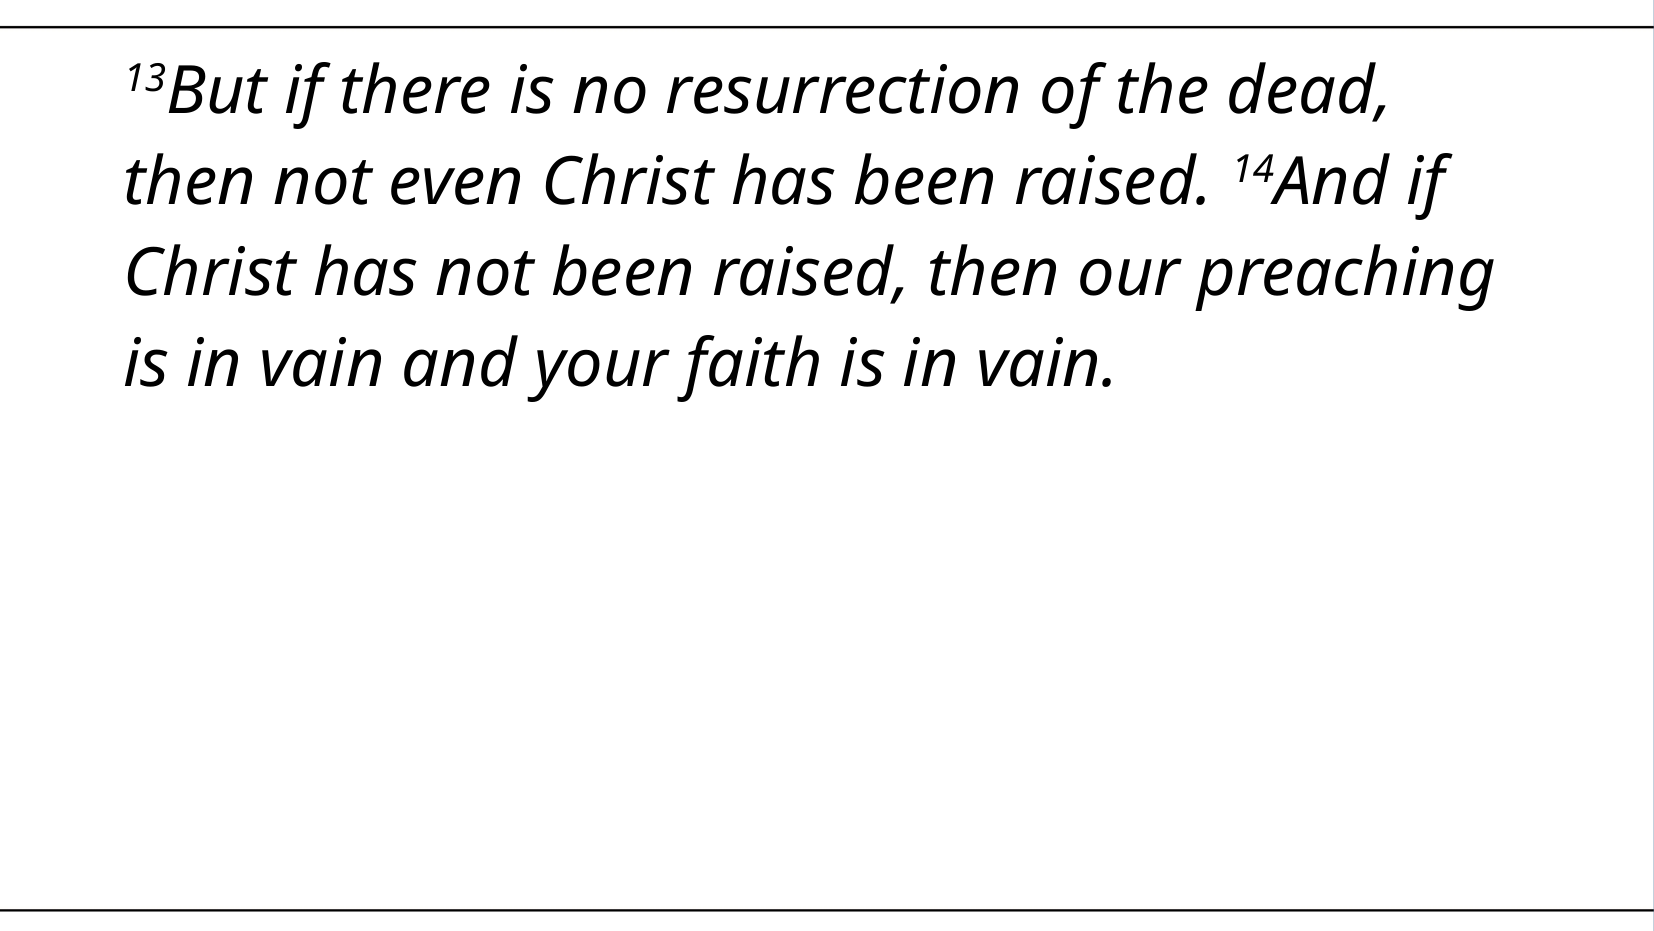

13But if there is no resurrection of the dead, then not even Christ has been raised. 14And if Christ has not been raised, then our preaching is in vain and your faith is in vain.